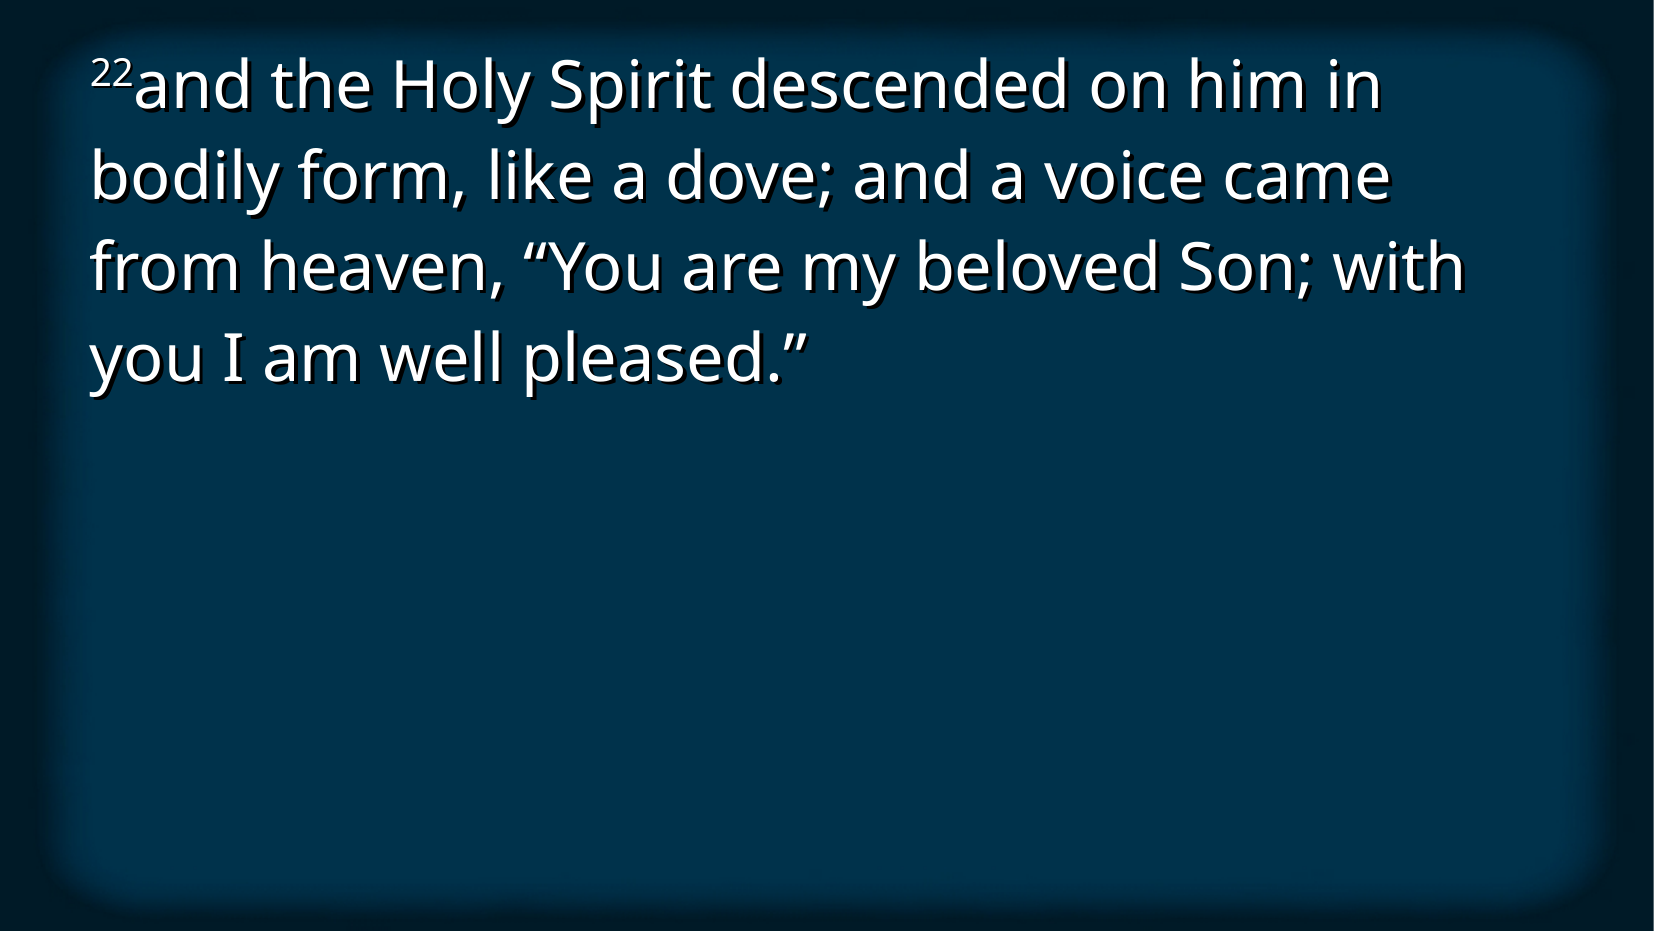

22and the Holy Spirit descended on him in bodily form, like a dove; and a voice came from heaven, “You are my beloved Son; with you I am well pleased.”